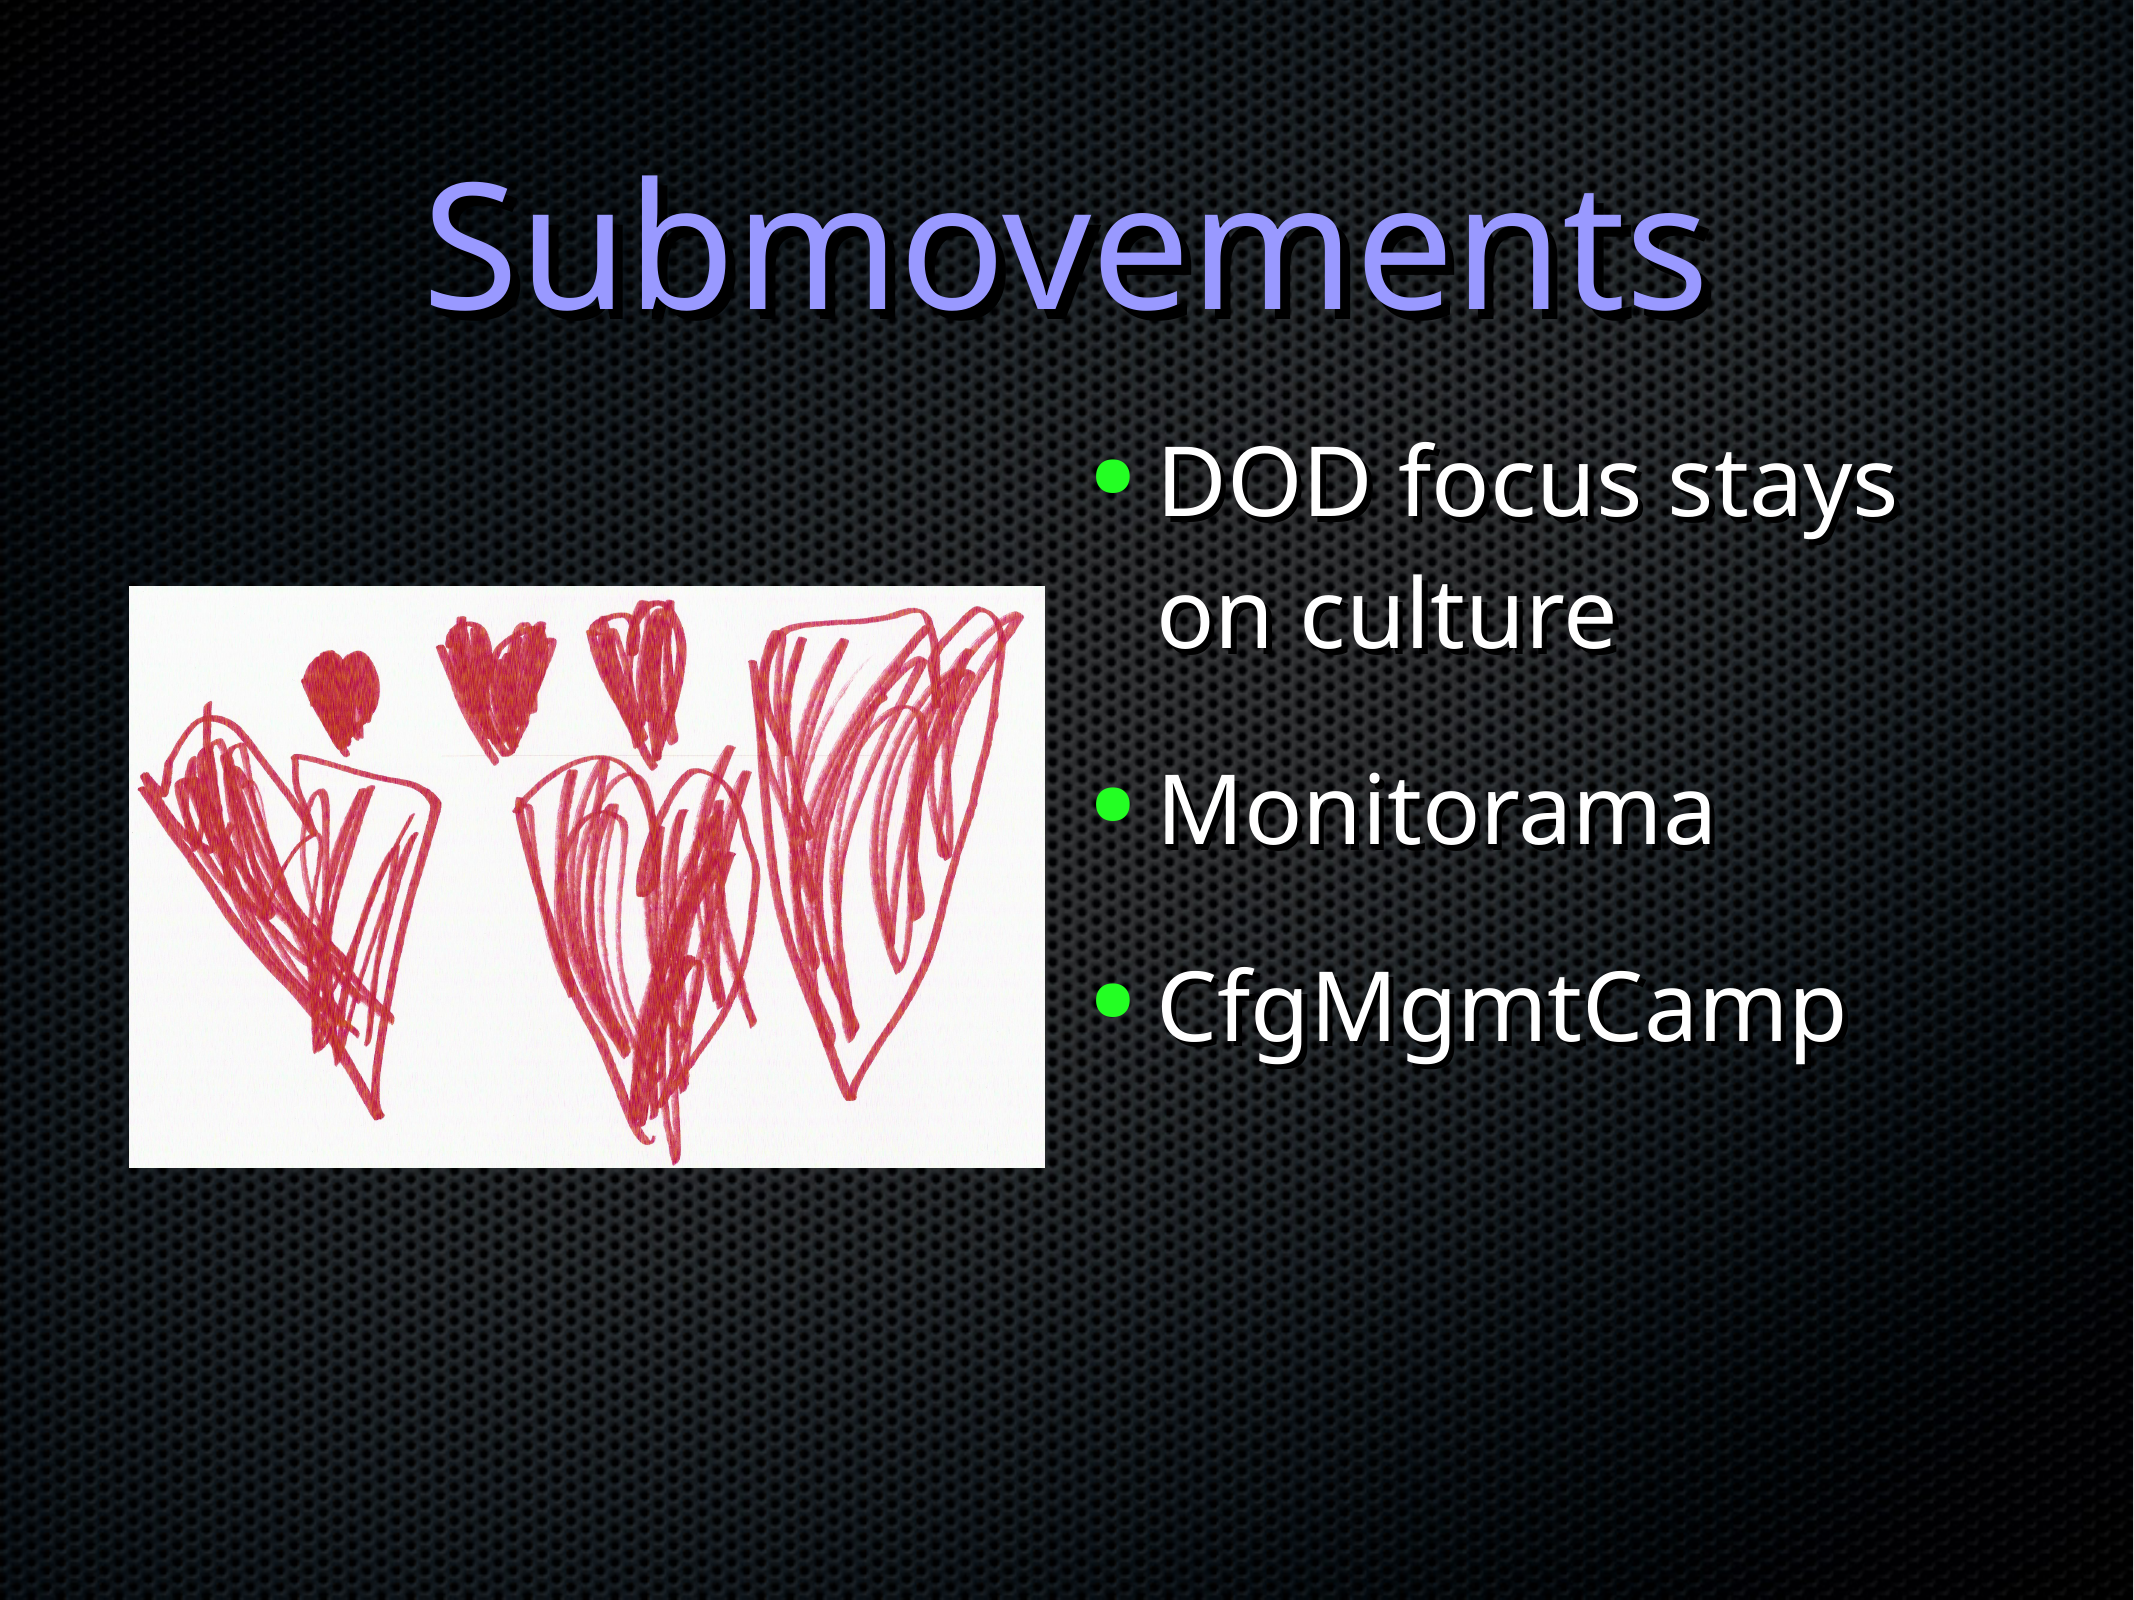

# Submovements
DOD focus stays on culture
Monitorama
CfgMgmtCamp